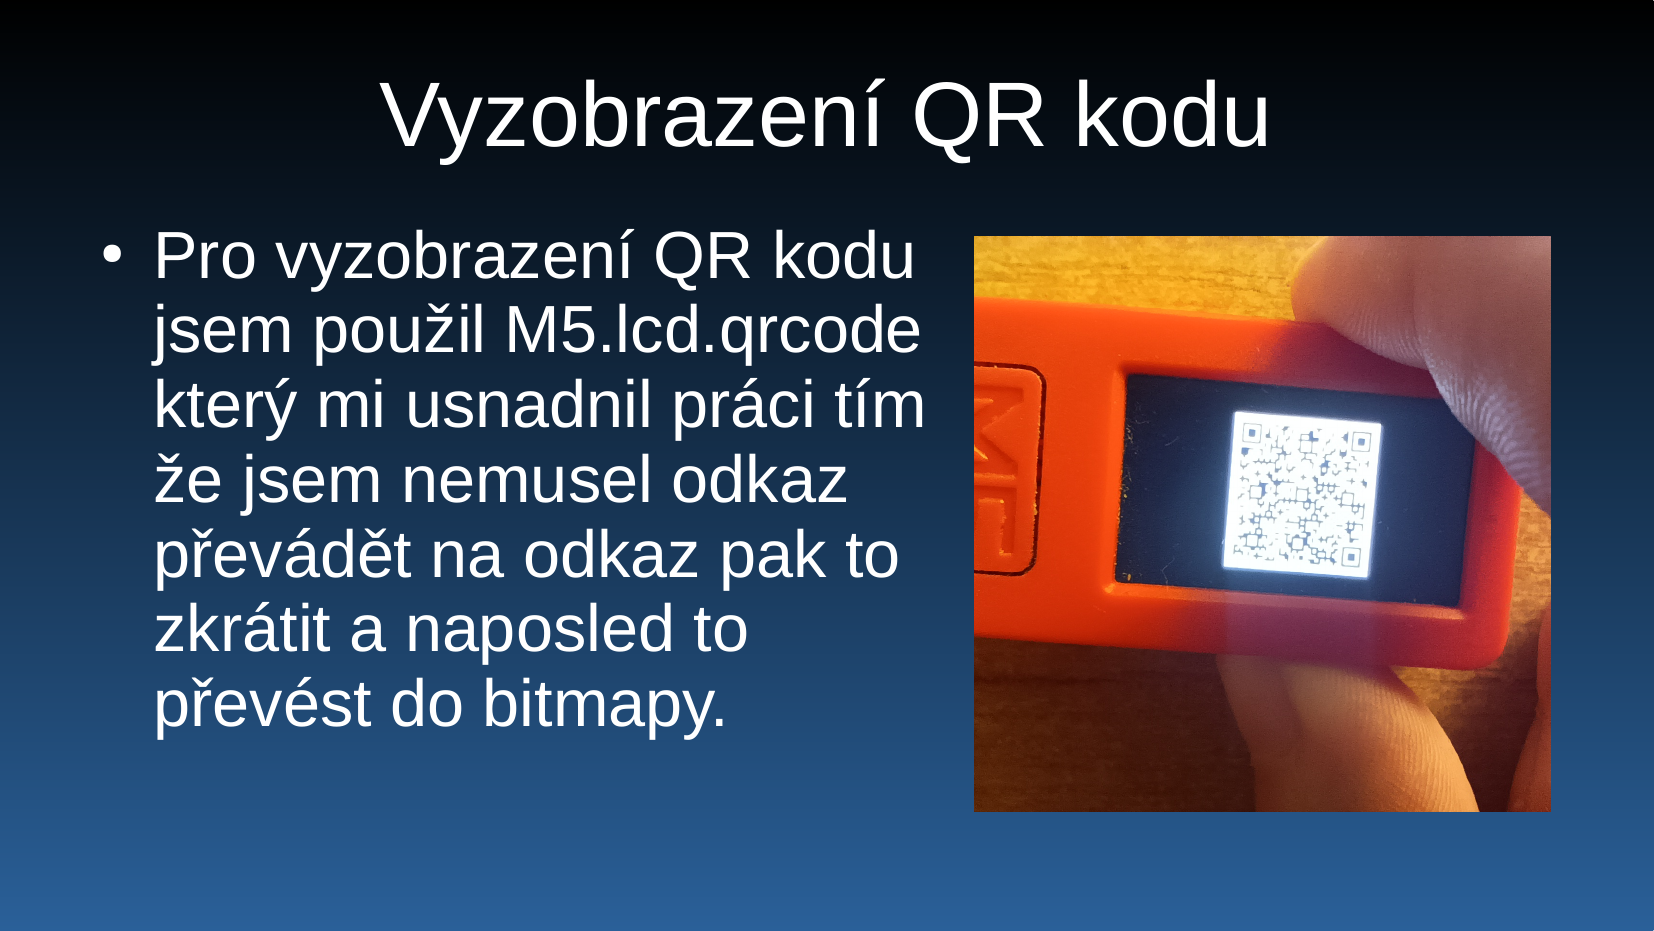

# Vyzobrazení QR kodu
Pro vyzobrazení QR kodu jsem použil M5.lcd.qrcode který mi usnadnil práci tím že jsem nemusel odkaz převádět na odkaz pak to zkrátit a naposled to převést do bitmapy.